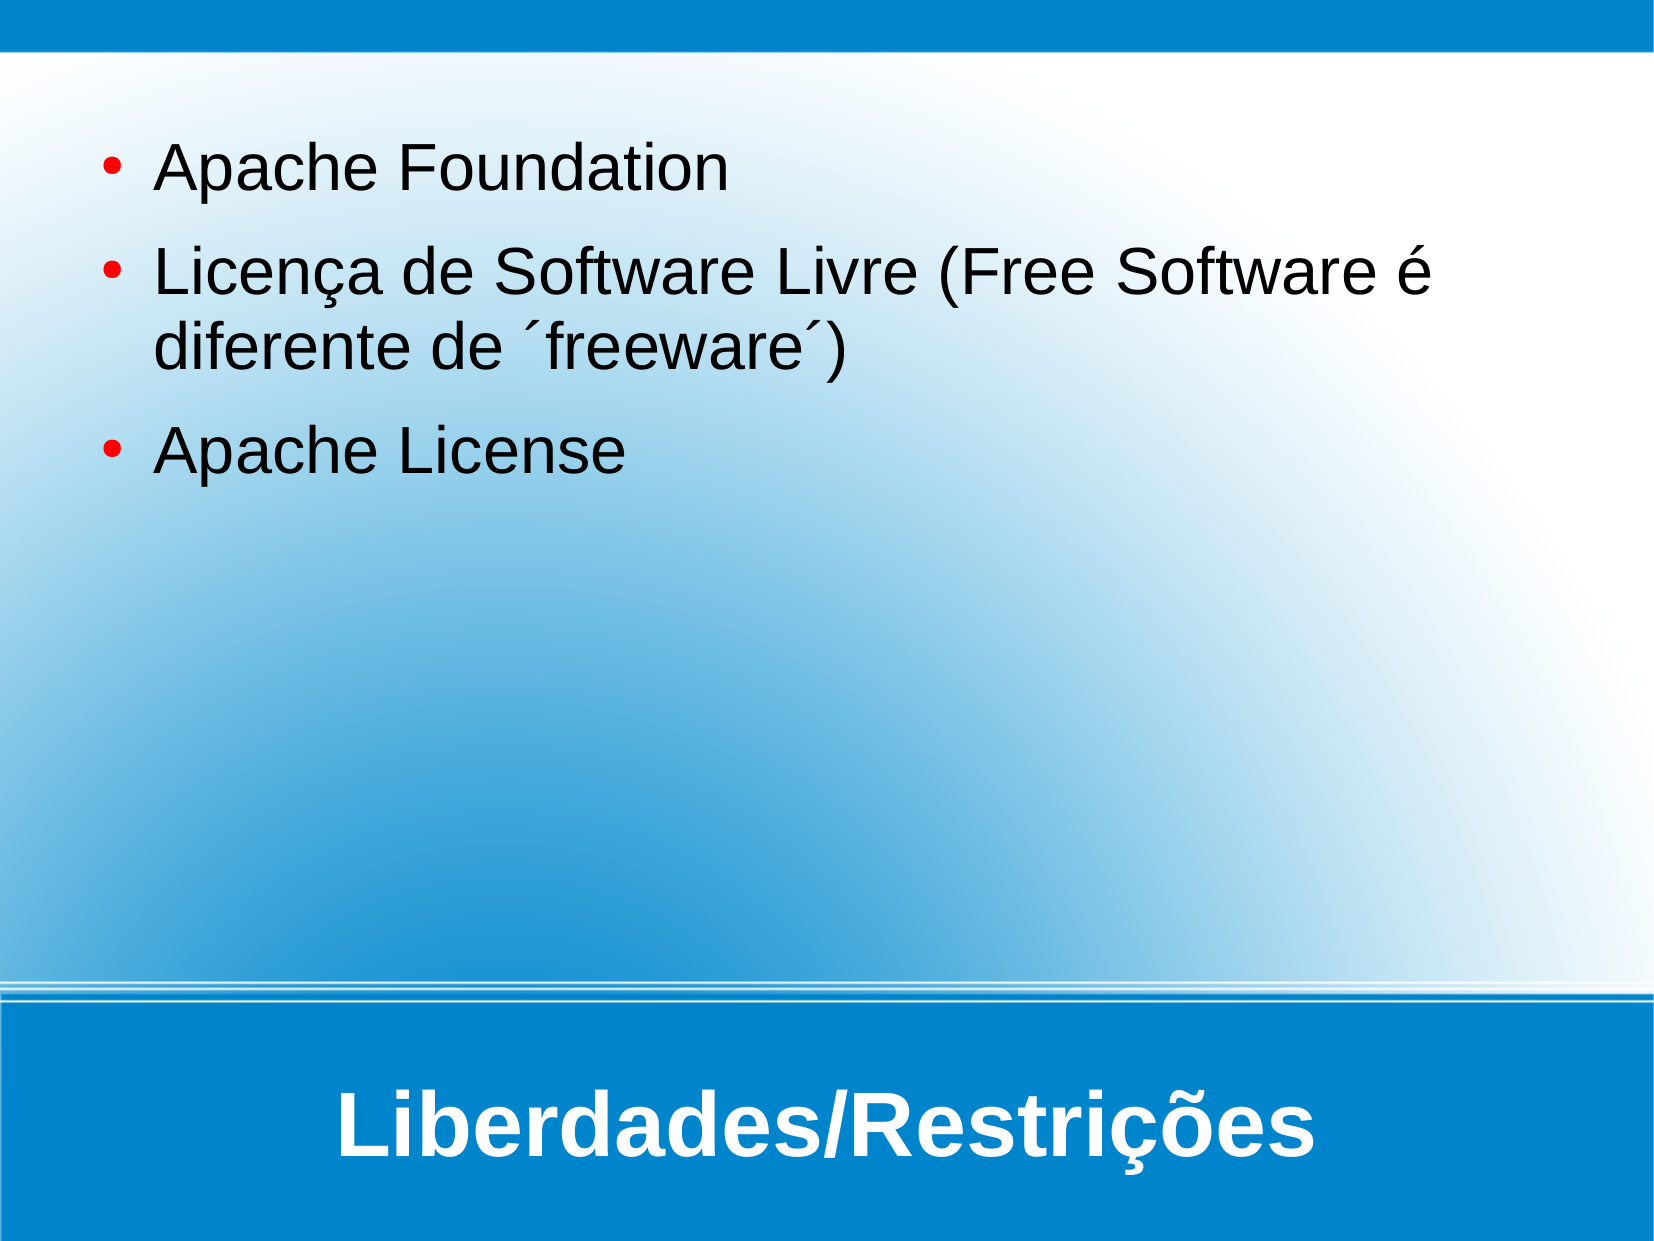

Apache Foundation
Licença de Software Livre (Free Software é diferente de ´freeware´)
Apache License
# Liberdades/Restrições